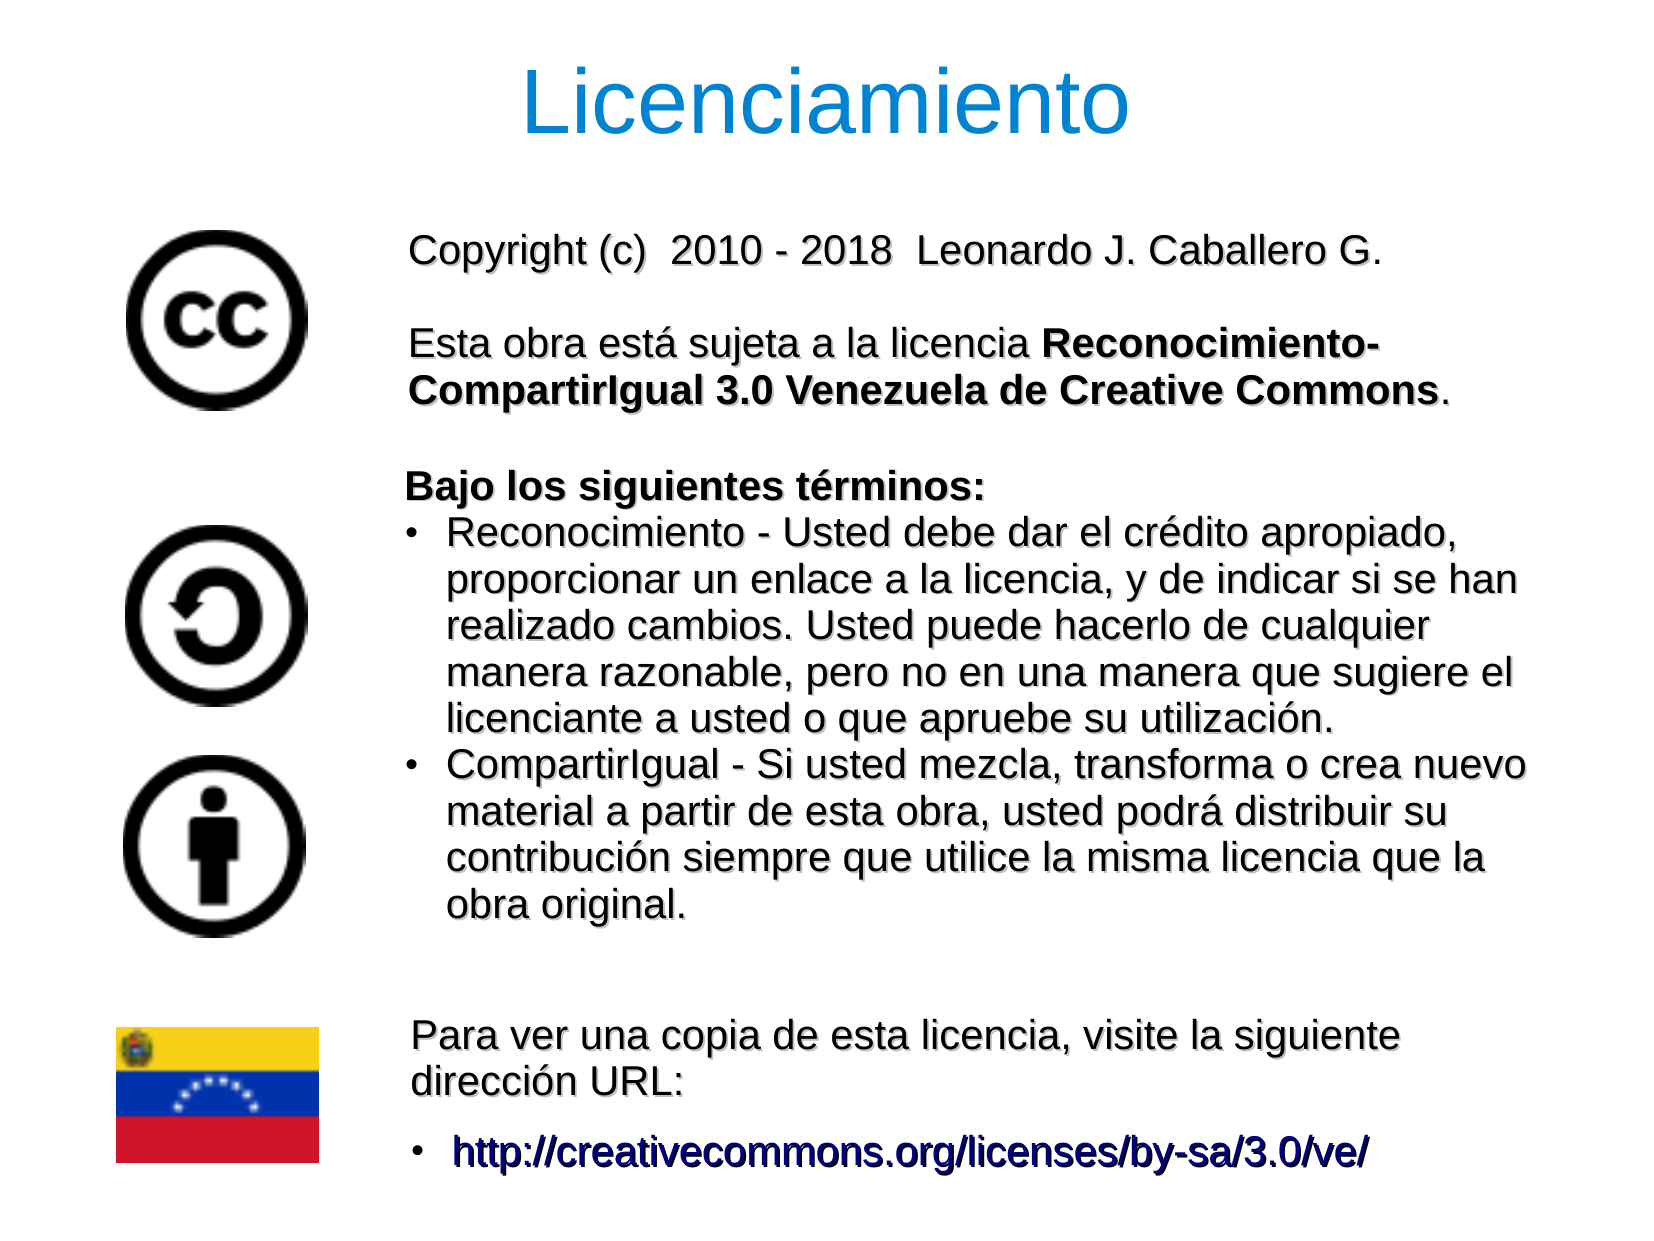

# Licenciamiento
Copyright (c) 2010 - 2018 Leonardo J. Caballero G.
Esta obra está sujeta a la licencia Reconocimiento-CompartirIgual 3.0 Venezuela de Creative Commons.
Bajo los siguientes términos:
Reconocimiento - Usted debe dar el crédito apropiado, proporcionar un enlace a la licencia, y de indicar si se han realizado cambios. Usted puede hacerlo de cualquier manera razonable, pero no en una manera que sugiere el licenciante a usted o que apruebe su utilización.
CompartirIgual - Si usted mezcla, transforma o crea nuevo material a partir de esta obra, usted podrá distribuir su contribución siempre que utilice la misma licencia que la obra original.
Para ver una copia de esta licencia, visite la siguiente dirección URL:
http://creativecommons.org/licenses/by-sa/3.0/ve/